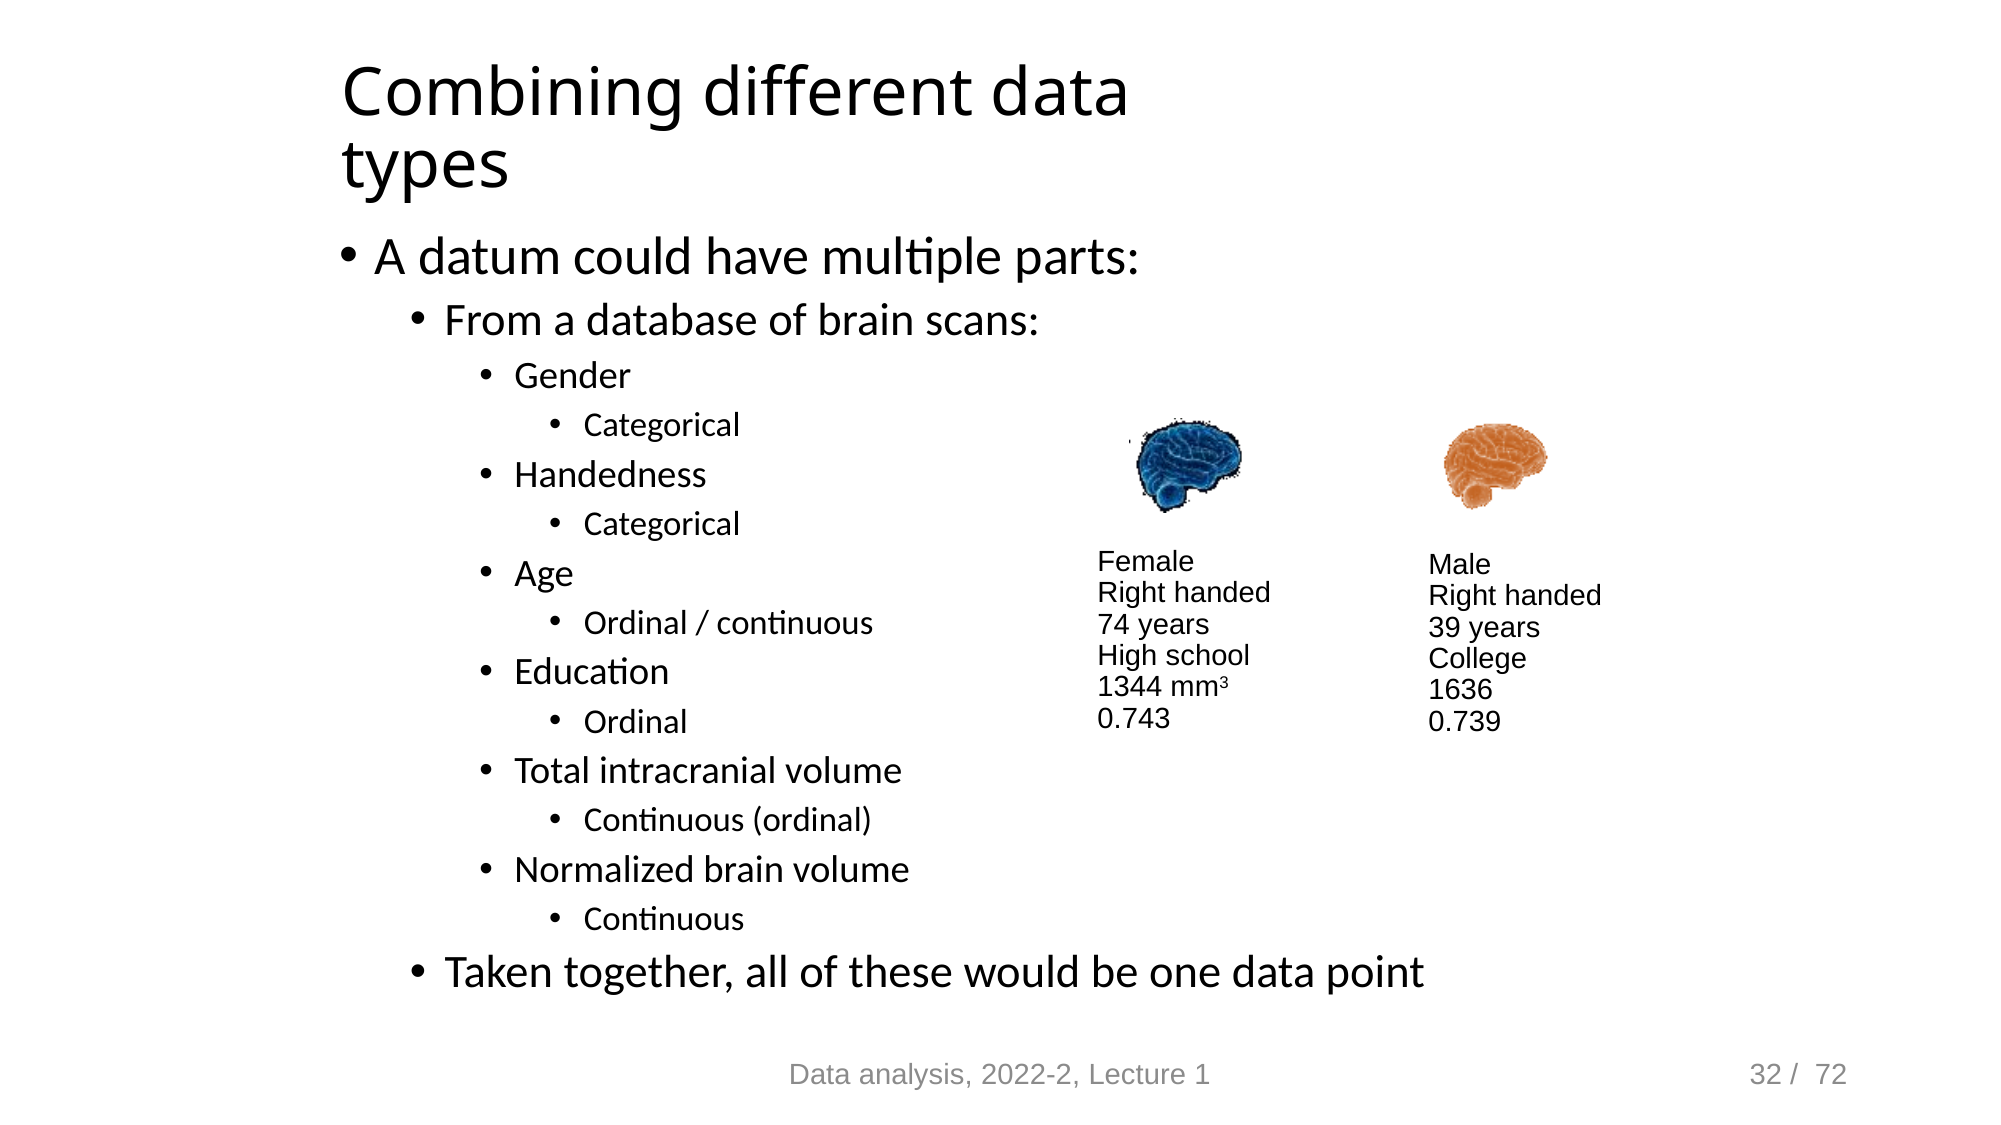

# Combining different data types
A datum could have multiple parts:
From a database of brain scans:
Gender
Categorical
Handedness
Categorical
Age
Ordinal / continuous
Education
Ordinal
Total intracranial volume
Continuous (ordinal)
Normalized brain volume
Continuous
Taken together, all of these would be one data point
Female
Right handed
74 years
High school
1344 mm3
0.743
Male
Right handed
39 years
College
1636
0.739
Data analysis, 2022-2, Lecture 1